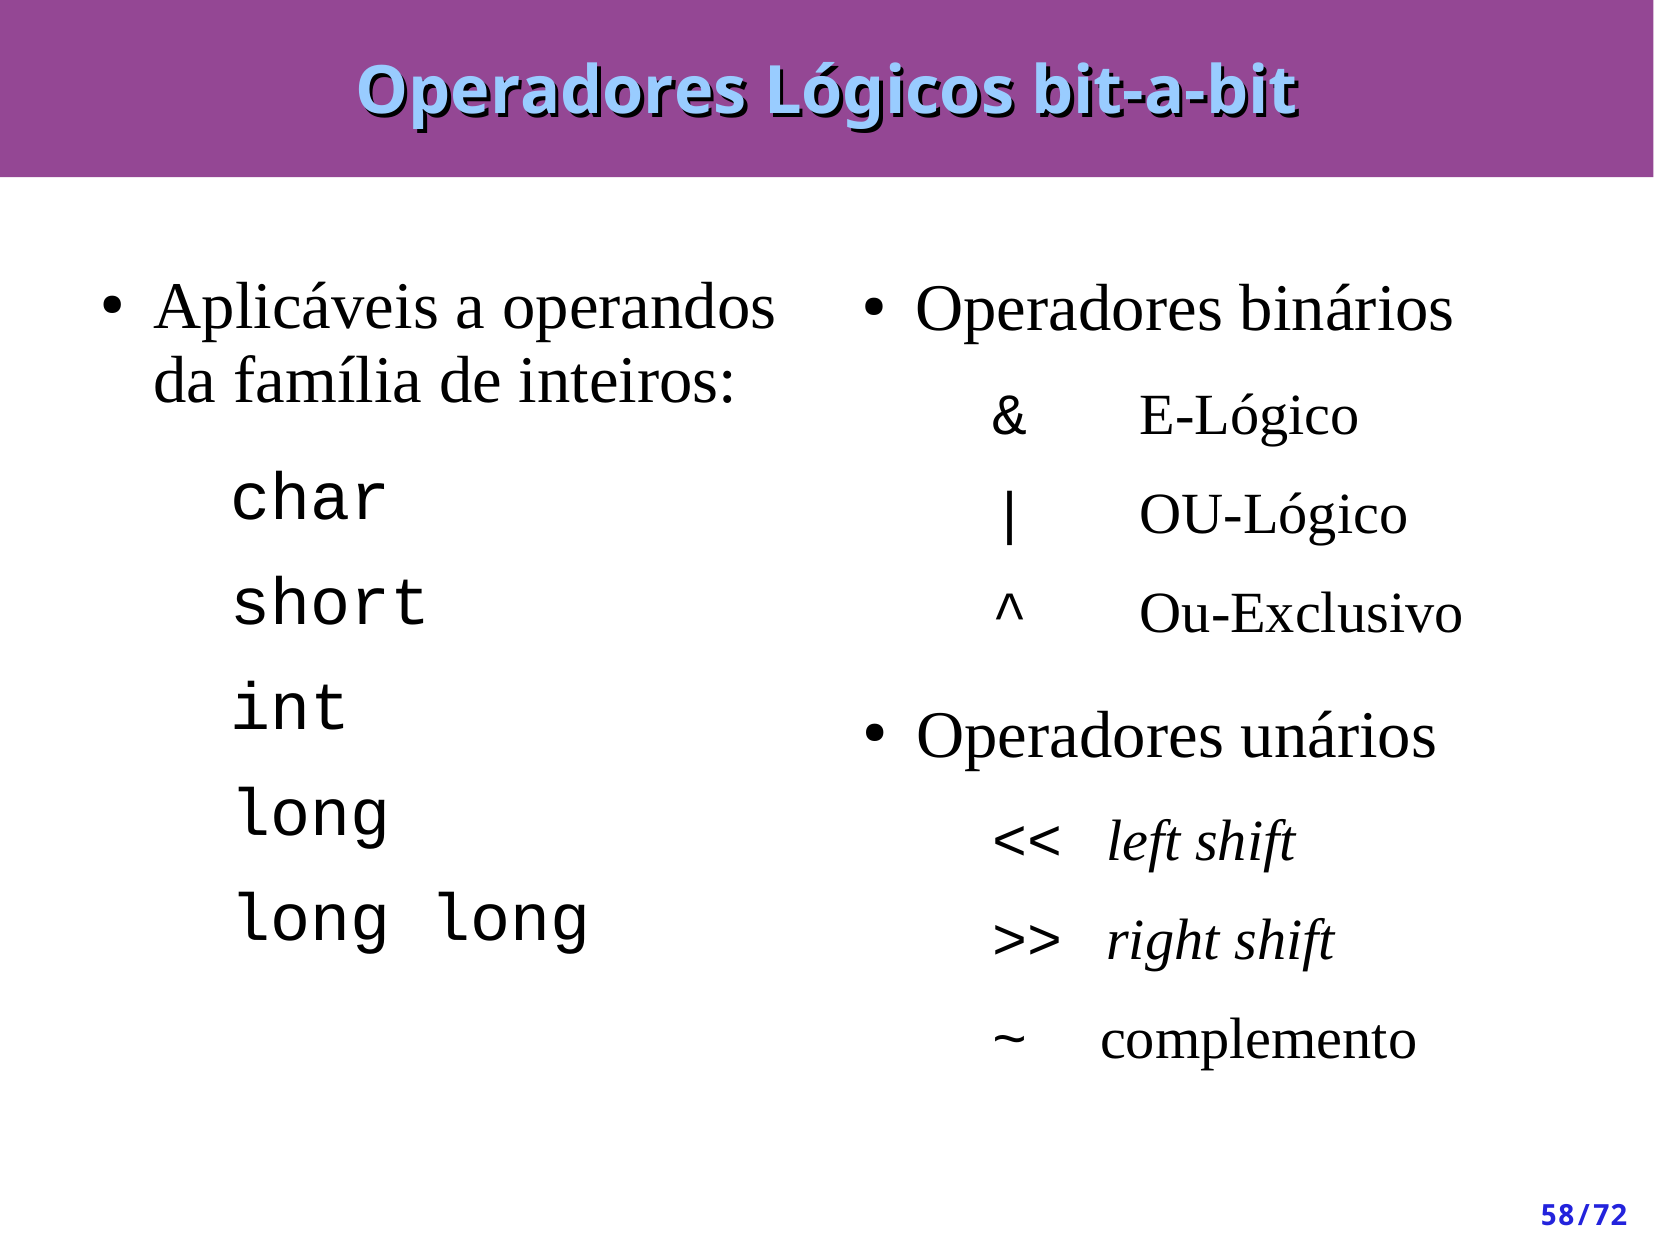

# Operadores Lógicos bit-a-bit
Aplicáveis a operandos da família de inteiros:
 		char
 		short
 		int
 		long
 		long long
Operadores binários
 		& 		E-Lógico
 		| 		OU-Lógico
 		^ 		Ou-Exclusivo
Operadores unários
 		<< left shift
 		>> right shift
 		~ complemento
58